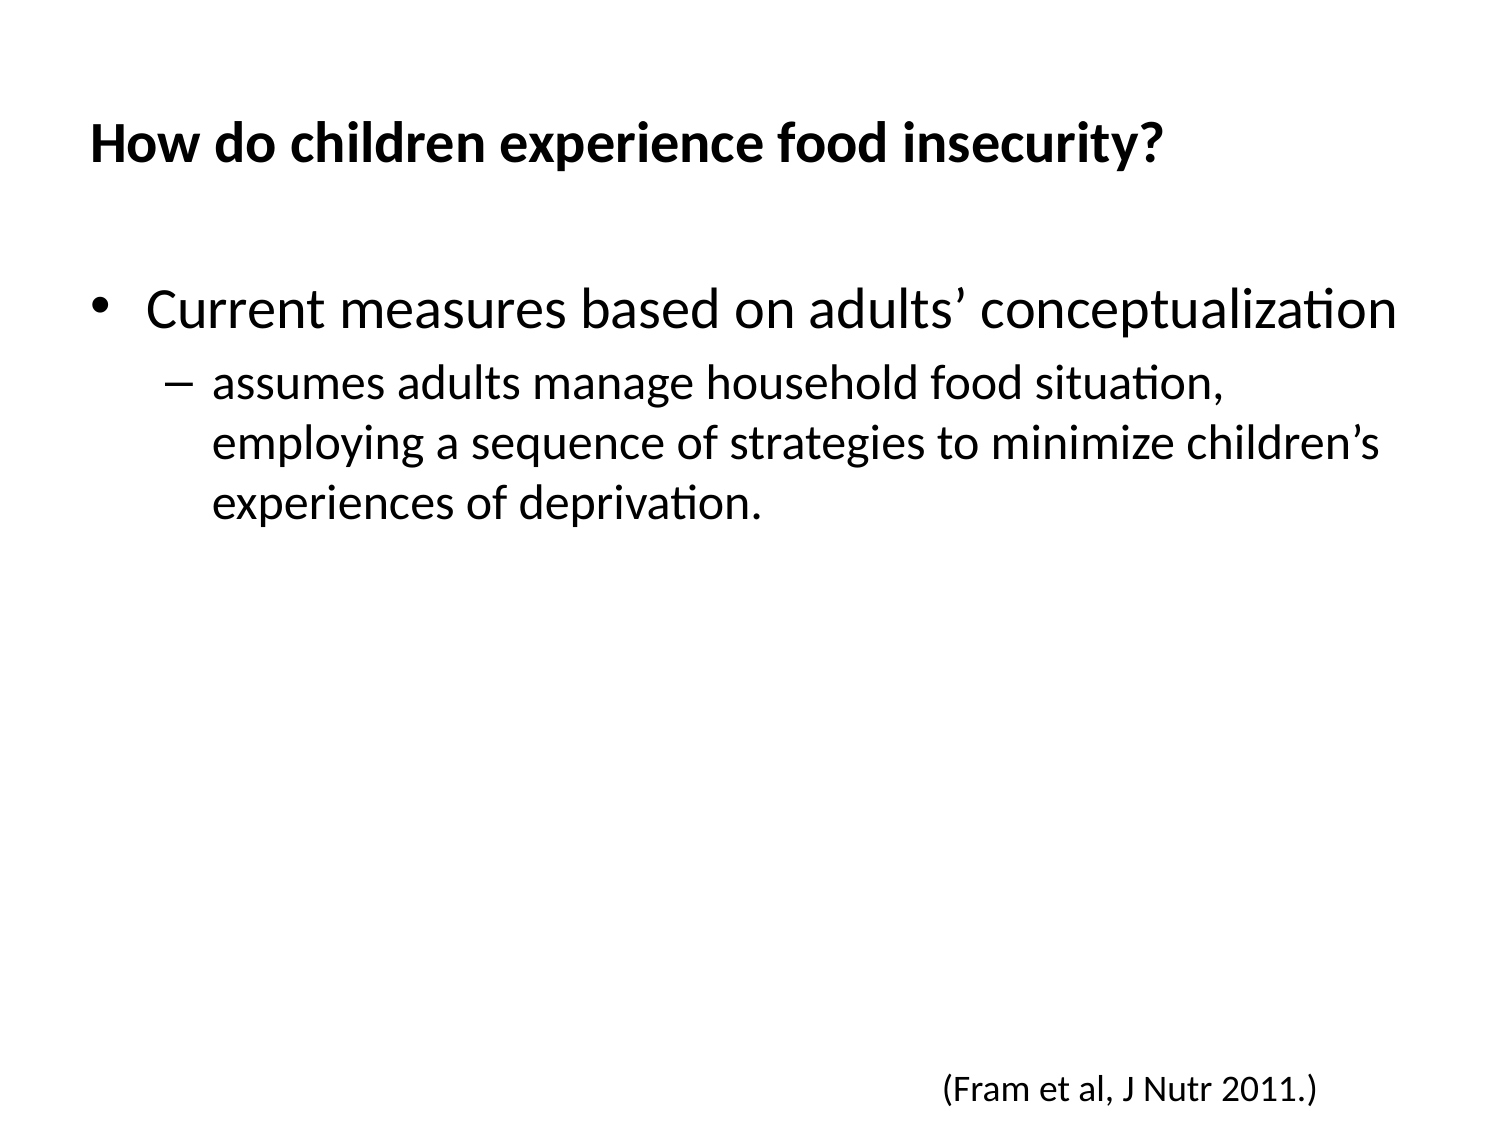

# How do children experience food insecurity?
Current measures based on adults’ conceptualization
assumes adults manage household food situation, employing a sequence of strategies to minimize children’s experiences of deprivation.
(Fram et al, J Nutr 2011.)